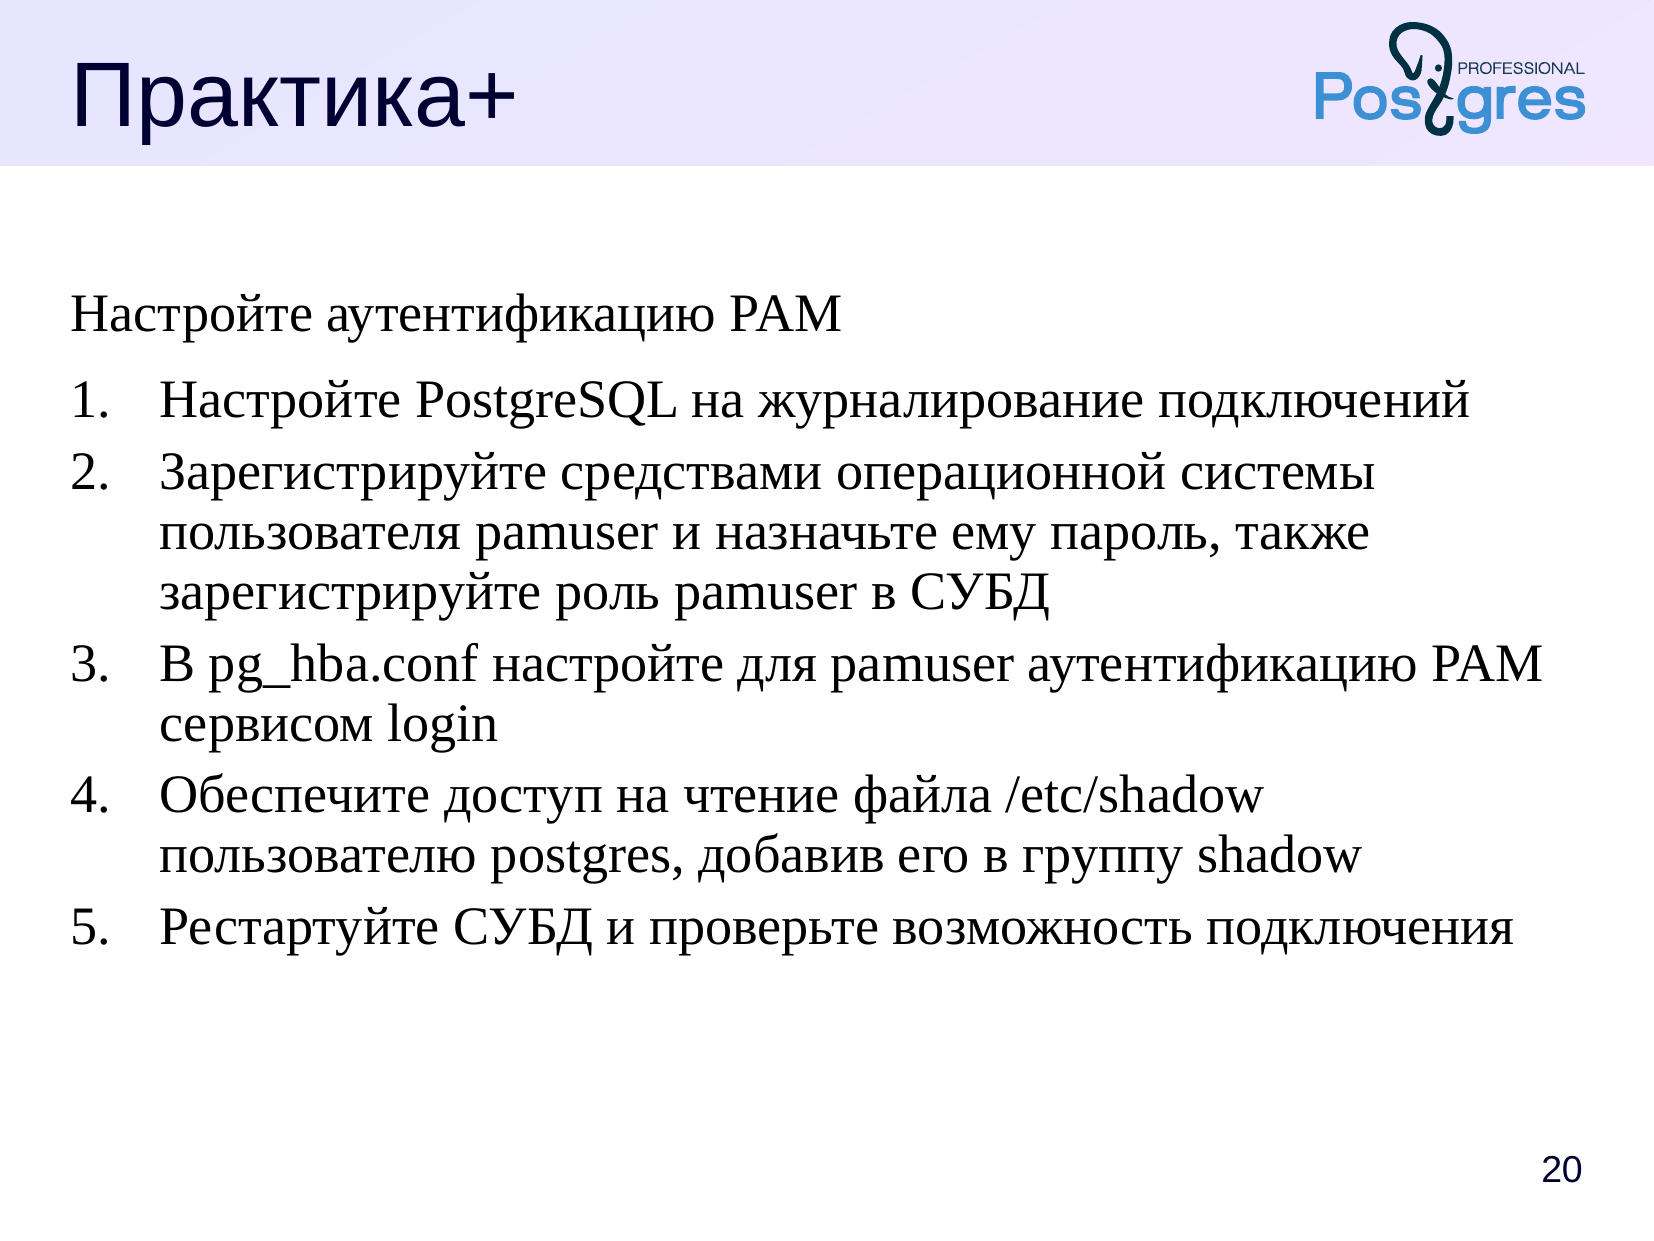

# Практика+
Настройте аутентификацию PAM
Настройте PostgreSQL на журналирование подключений
Зарегистрируйте средствами операционной системы пользователя pamuser и назначьте ему пароль, также зарегистрируйте роль pamuser в СУБД
В pg_hba.conf настройте для pamuser аутентификацию PAM сервисом login
Обеспечите доступ на чтение файла /etc/shadow пользователю postgres, добавив его в группу shadow
Рестартуйте СУБД и проверьте возможность подключения